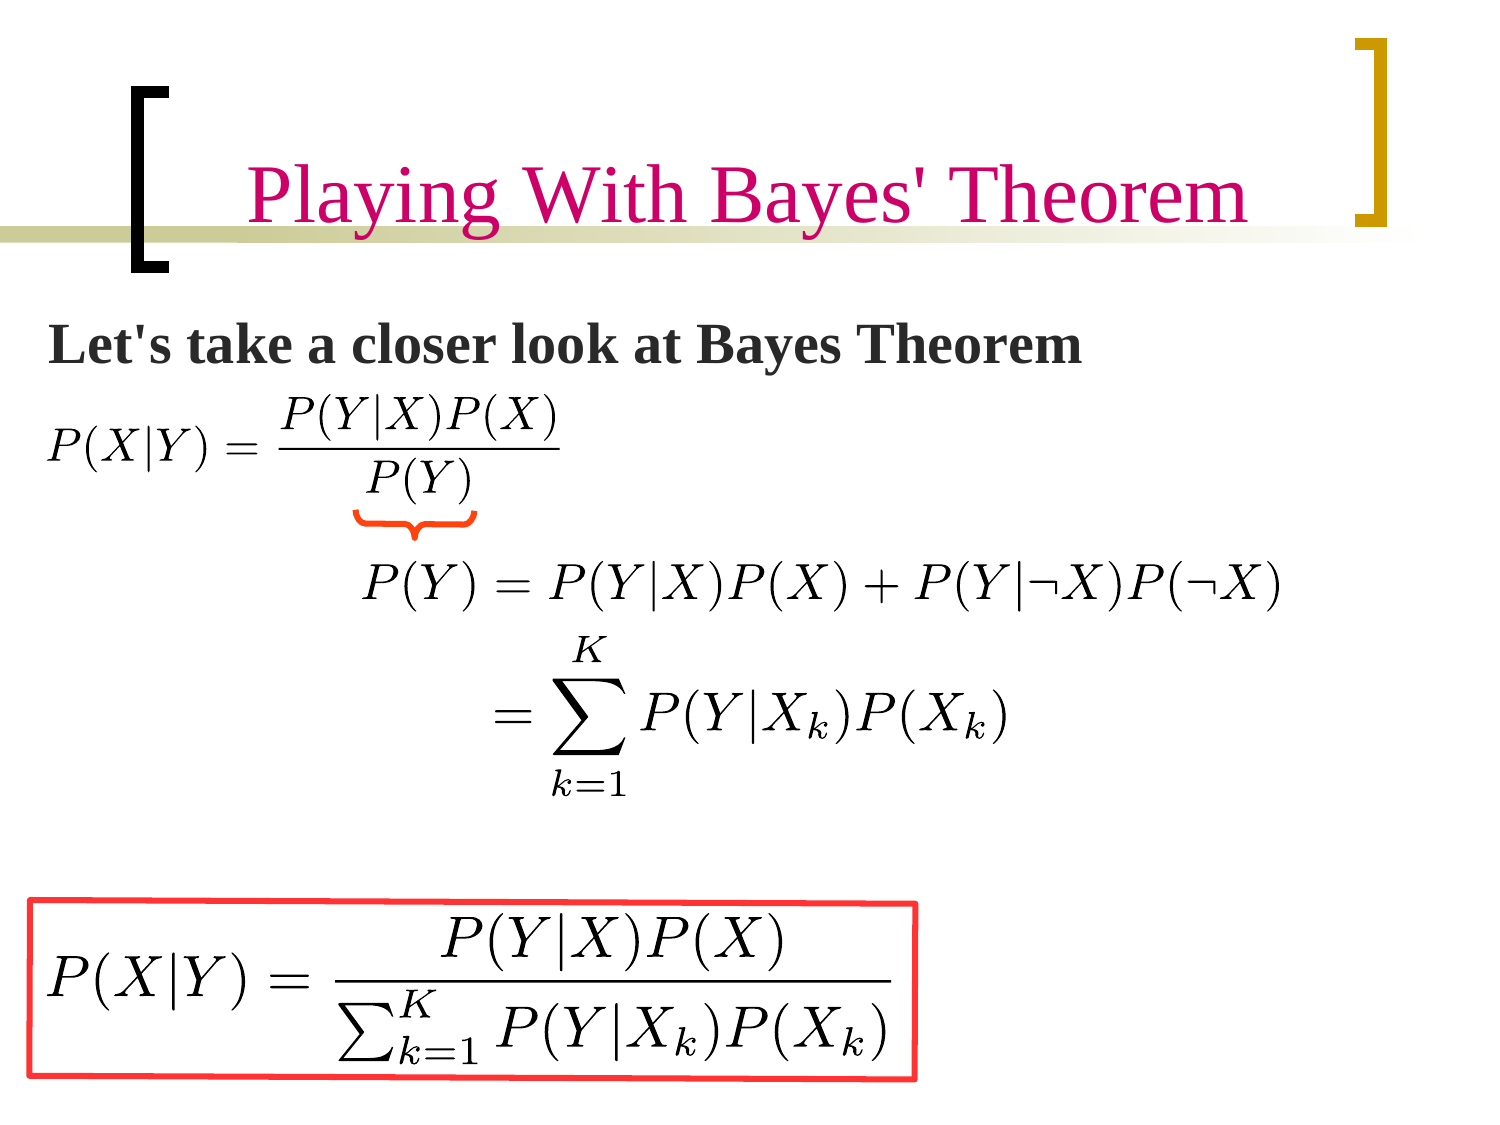

# Playing With Bayes' Theorem
Let's take a closer look at Bayes Theorem